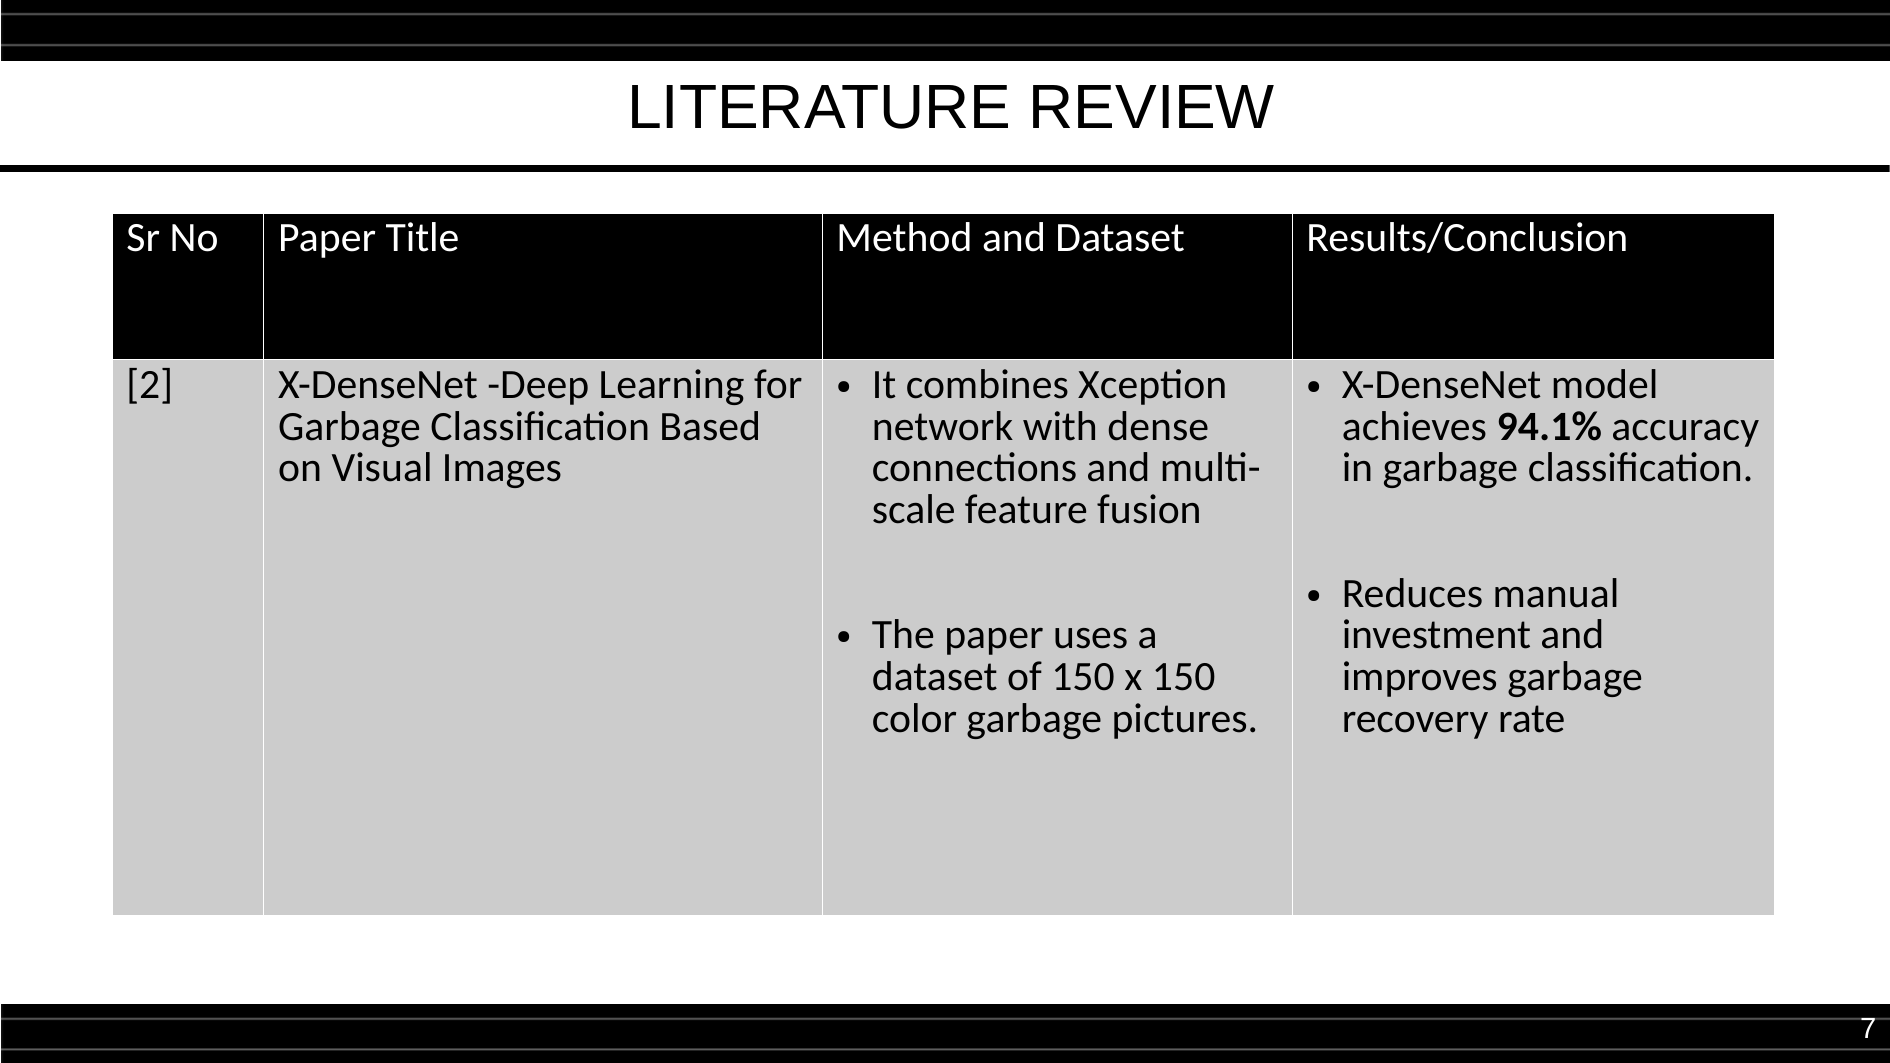

# LITERATURE REVIEW
| Sr No | Paper Title | Method and Dataset | Results/Conclusion |
| --- | --- | --- | --- |
| [2] | X-DenseNet -Deep Learning for Garbage Classification Based on Visual Images | It combines Xception network with dense connections and multi-scale feature fusion The paper uses a dataset of 150 x 150 color garbage pictures. | X-DenseNet model achieves 94.1% accuracy in garbage classification. Reduces manual investment and improves garbage recovery rate |